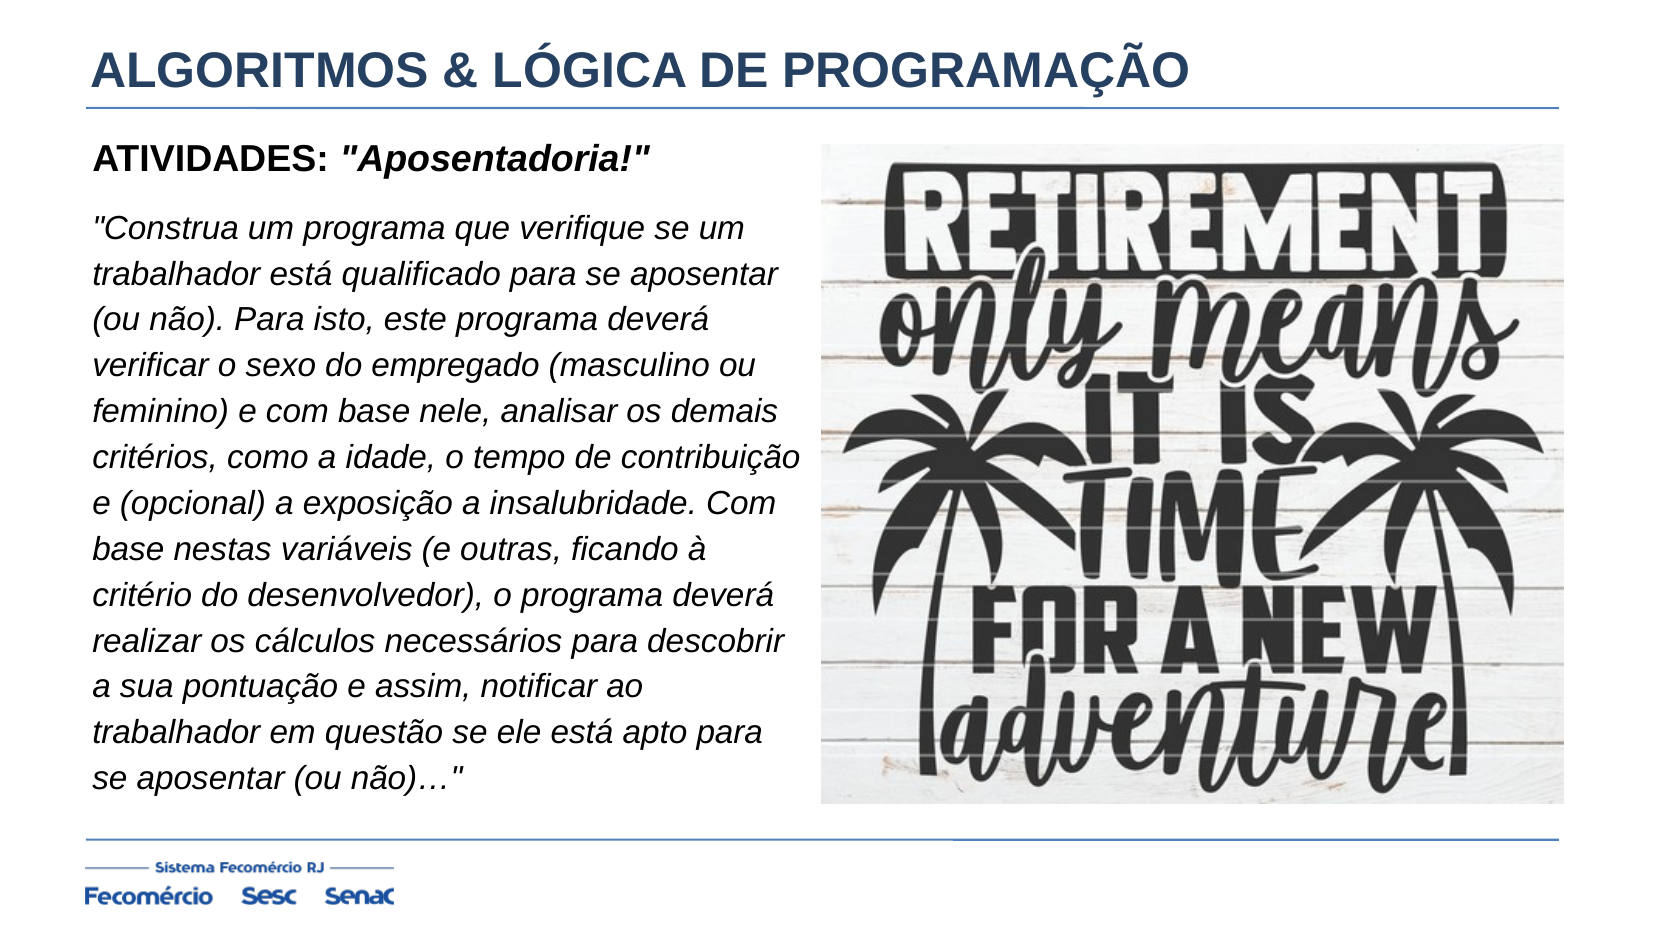

ALGORITMOS & LÓGICA DE PROGRAMAÇÃO
ATIVIDADES: "Aposentadoria!"
"Construa um programa que verifique se um trabalhador está qualificado para se aposentar (ou não). Para isto, este programa deverá verificar o sexo do empregado (masculino ou feminino) e com base nele, analisar os demais critérios, como a idade, o tempo de contribuição e (opcional) a exposição a insalubridade. Com base nestas variáveis (e outras, ficando à critério do desenvolvedor), o programa deverá realizar os cálculos necessários para descobrir a sua pontuação e assim, notificar ao trabalhador em questão se ele está apto para se aposentar (ou não)…"